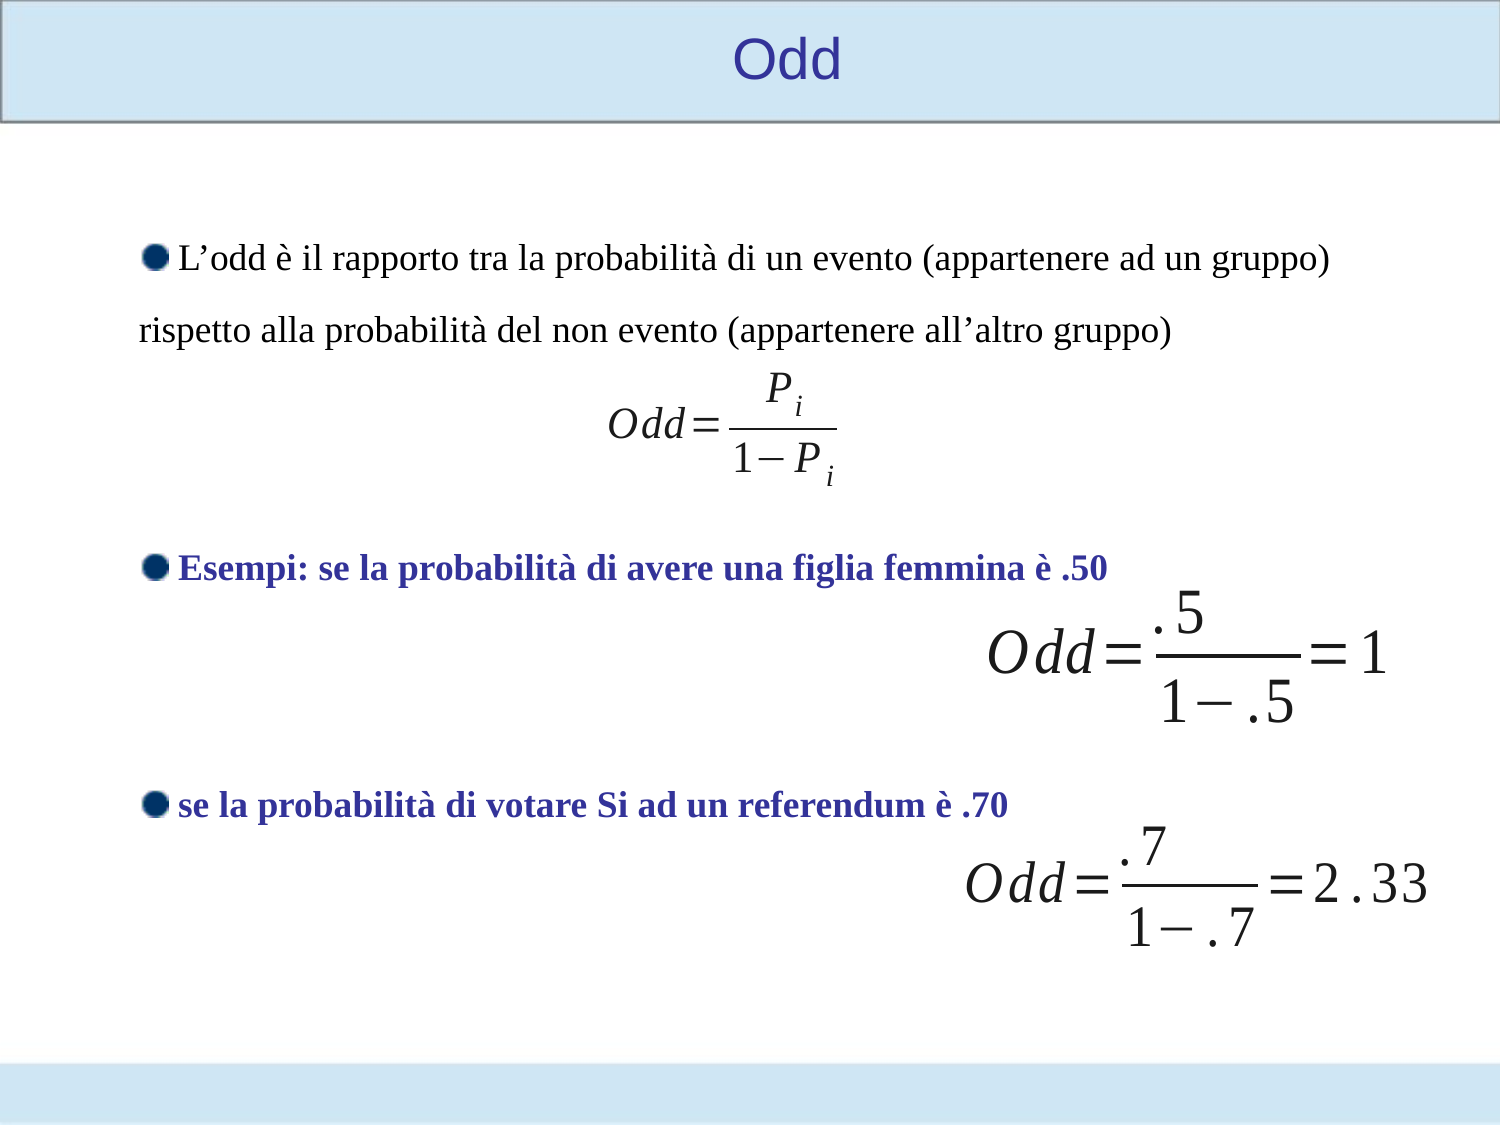

# Odd
 L’odd è il rapporto tra la probabilità di un evento (appartenere ad un gruppo) rispetto alla probabilità del non evento (appartenere all’altro gruppo)
 Esempi: se la probabilità di avere una figlia femmina è .50
 se la probabilità di votare Si ad un referendum è .70